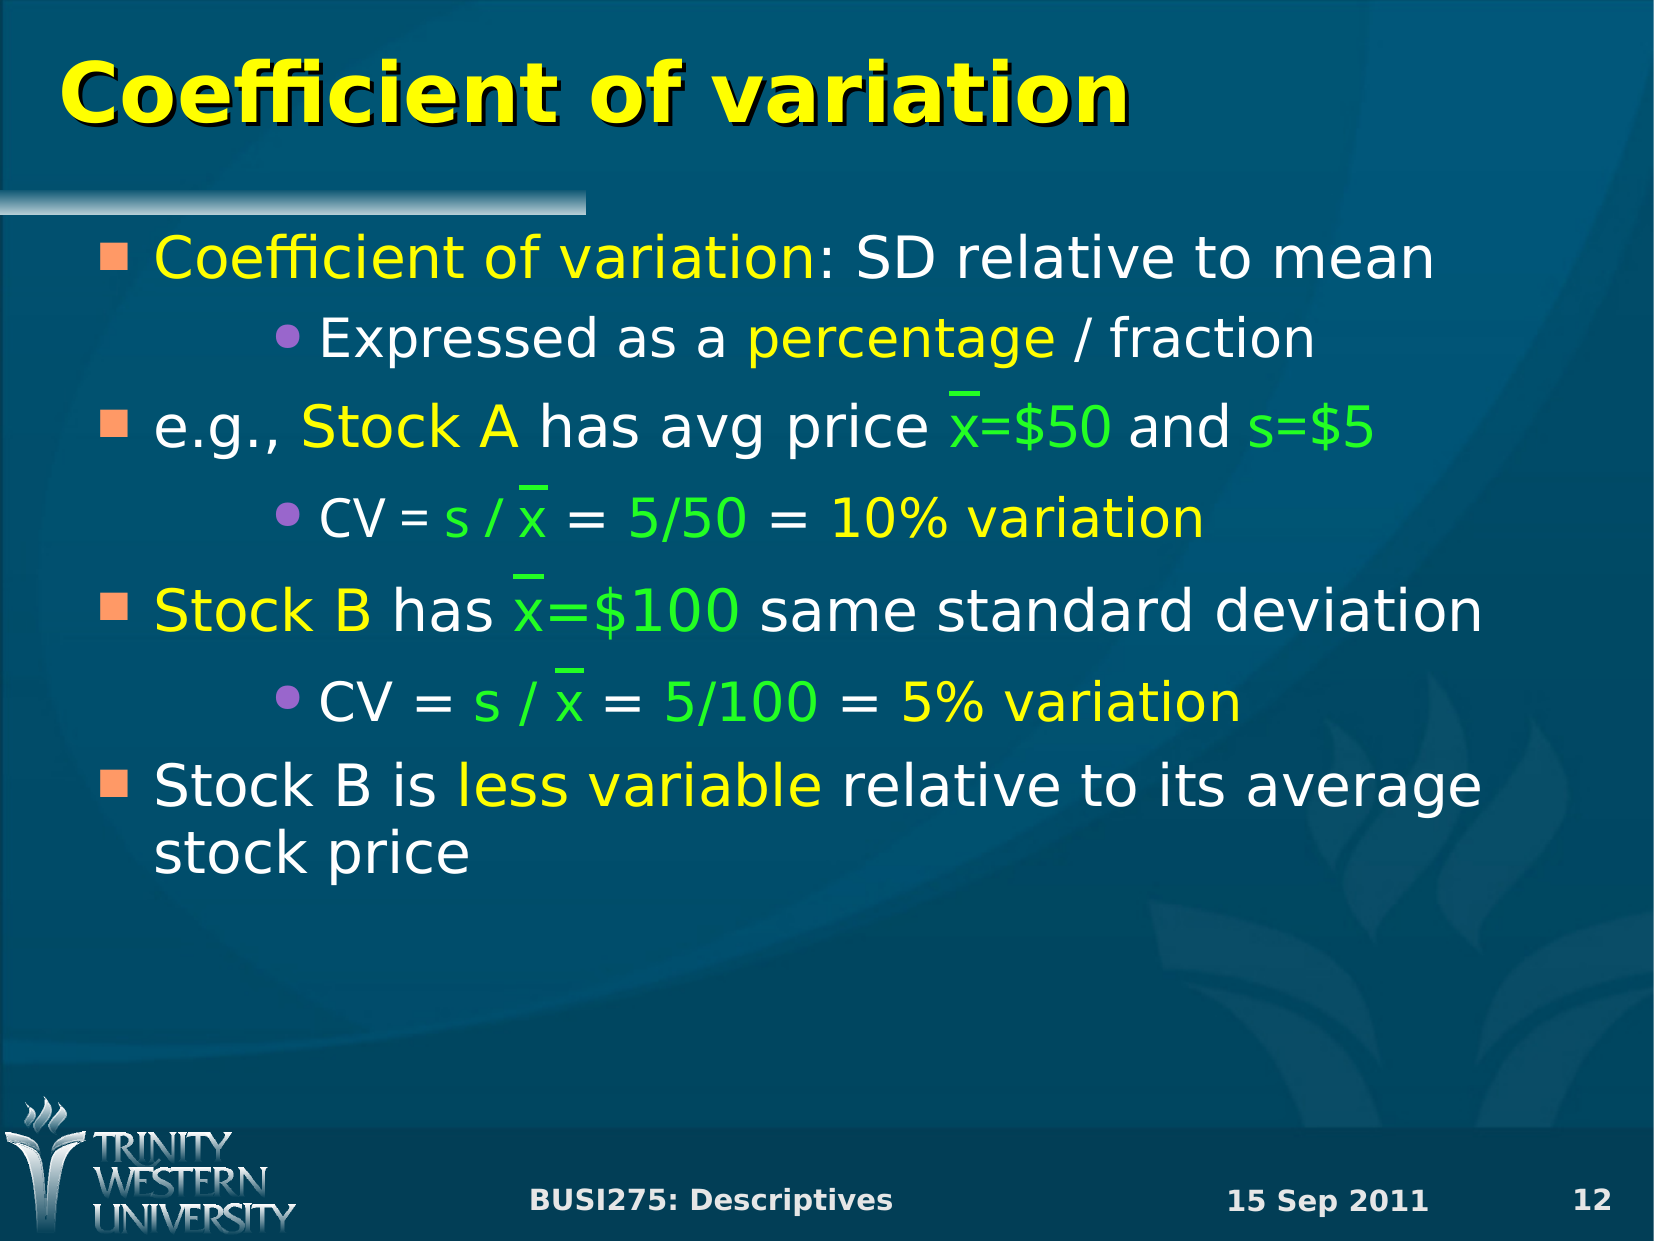

# Coefficient of variation
Coefficient of variation: SD relative to mean
Expressed as a percentage / fraction
e.g., Stock A has avg price x=$50 and s=$5
CV = s / x = 5/50 = 10% variation
Stock B has x=$100 same standard deviation
CV = s / x = 5/100 = 5% variation
Stock B is less variable relative to its average stock price
BUSI275: Descriptives
15 Sep 2011
12